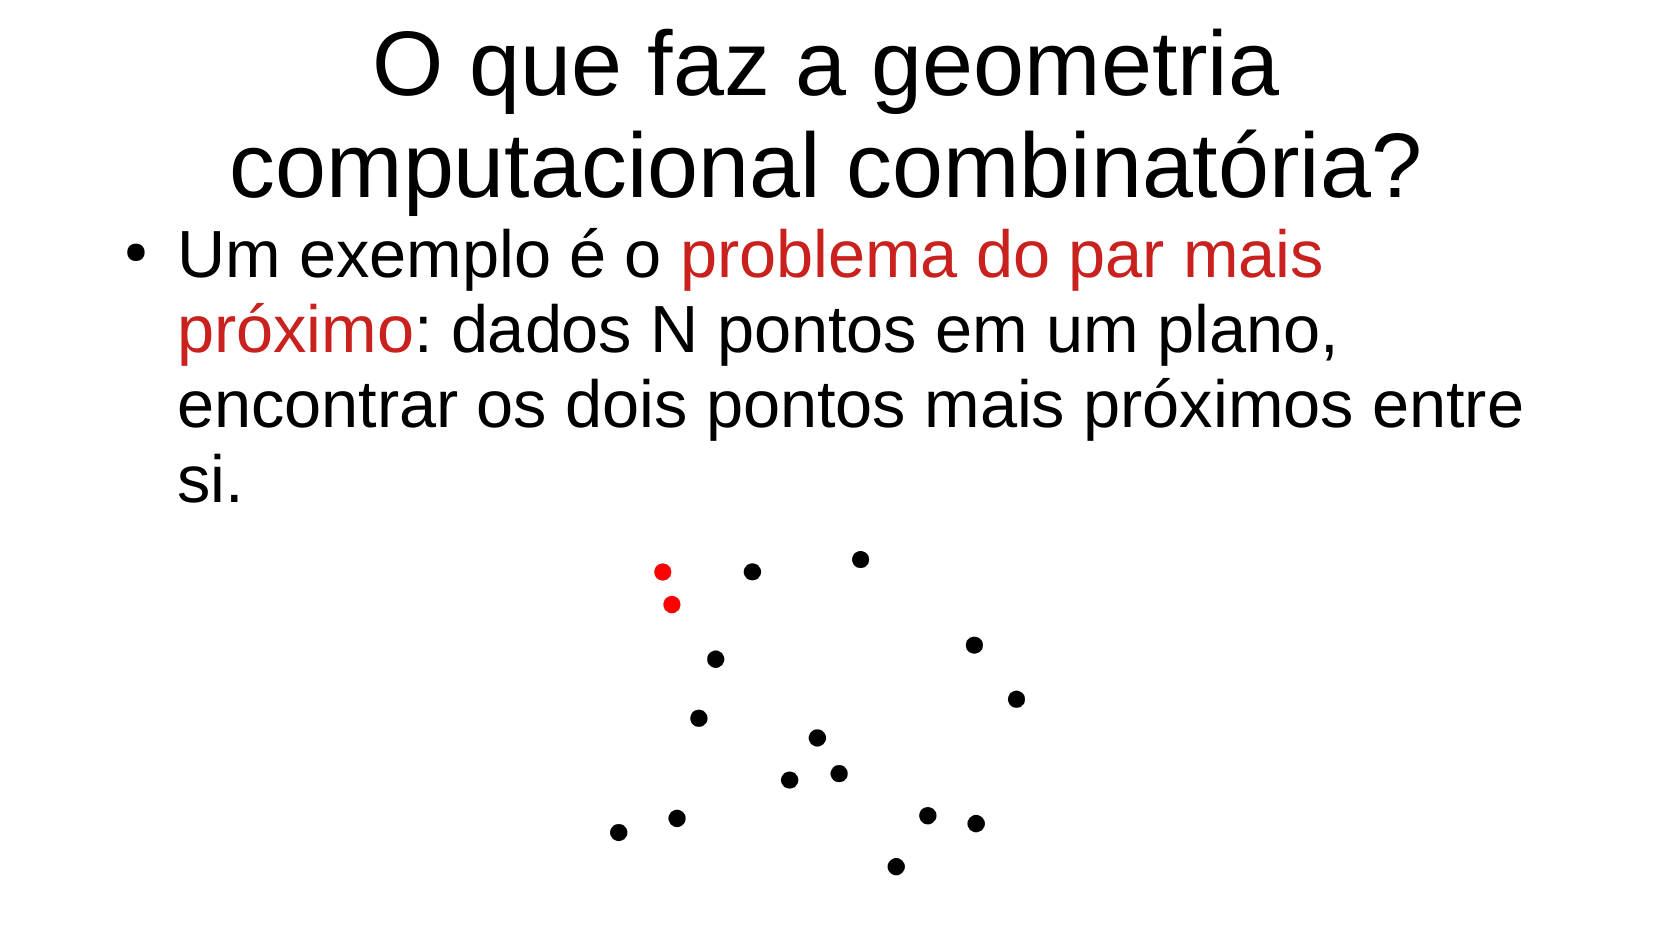

# O que faz a geometria computacional combinatória?
Um exemplo é o problema do par mais próximo: dados N pontos em um plano, encontrar os dois pontos mais próximos entre si.